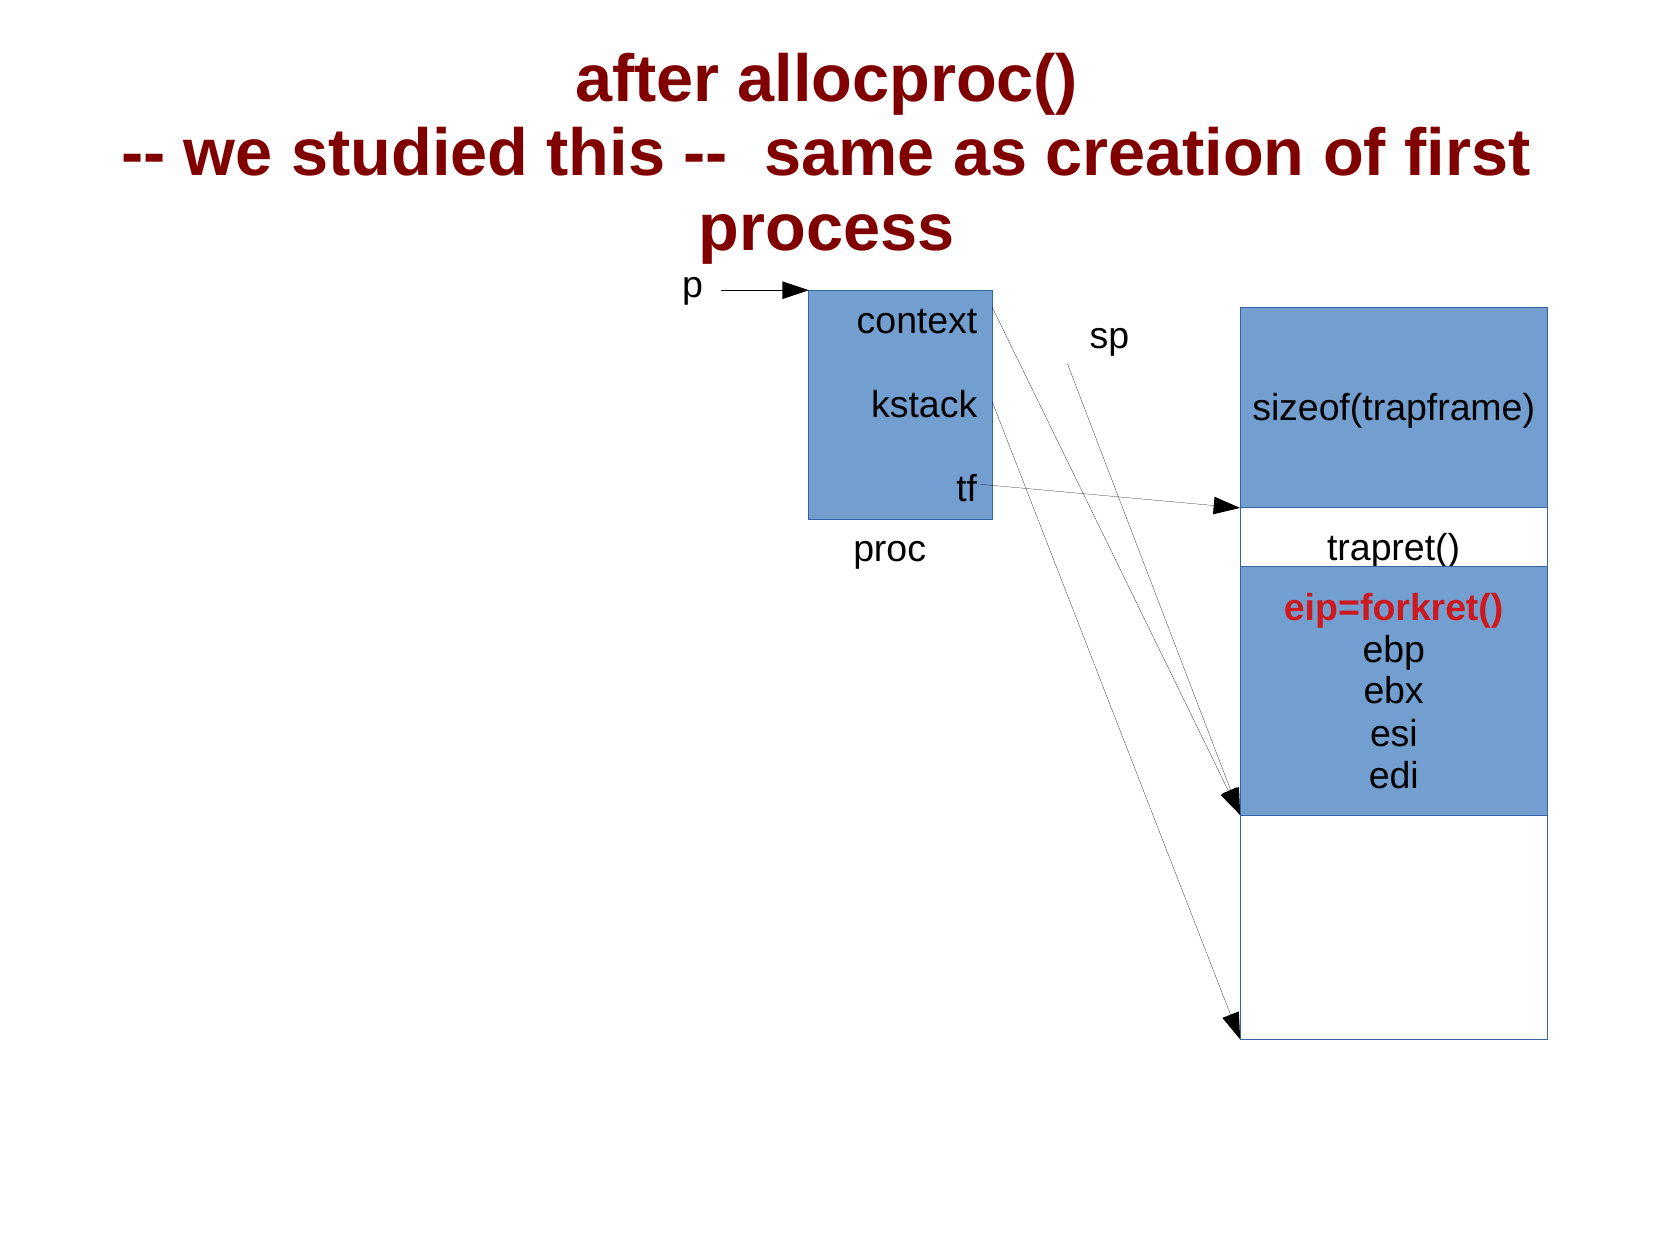

# after allocproc() -- we studied this -- same as creation of first process
p
context
kstack
tf
sp
trapret()
sizeof(trapframe)
proc
eip=forkret()
ebp
ebx
esi
edi